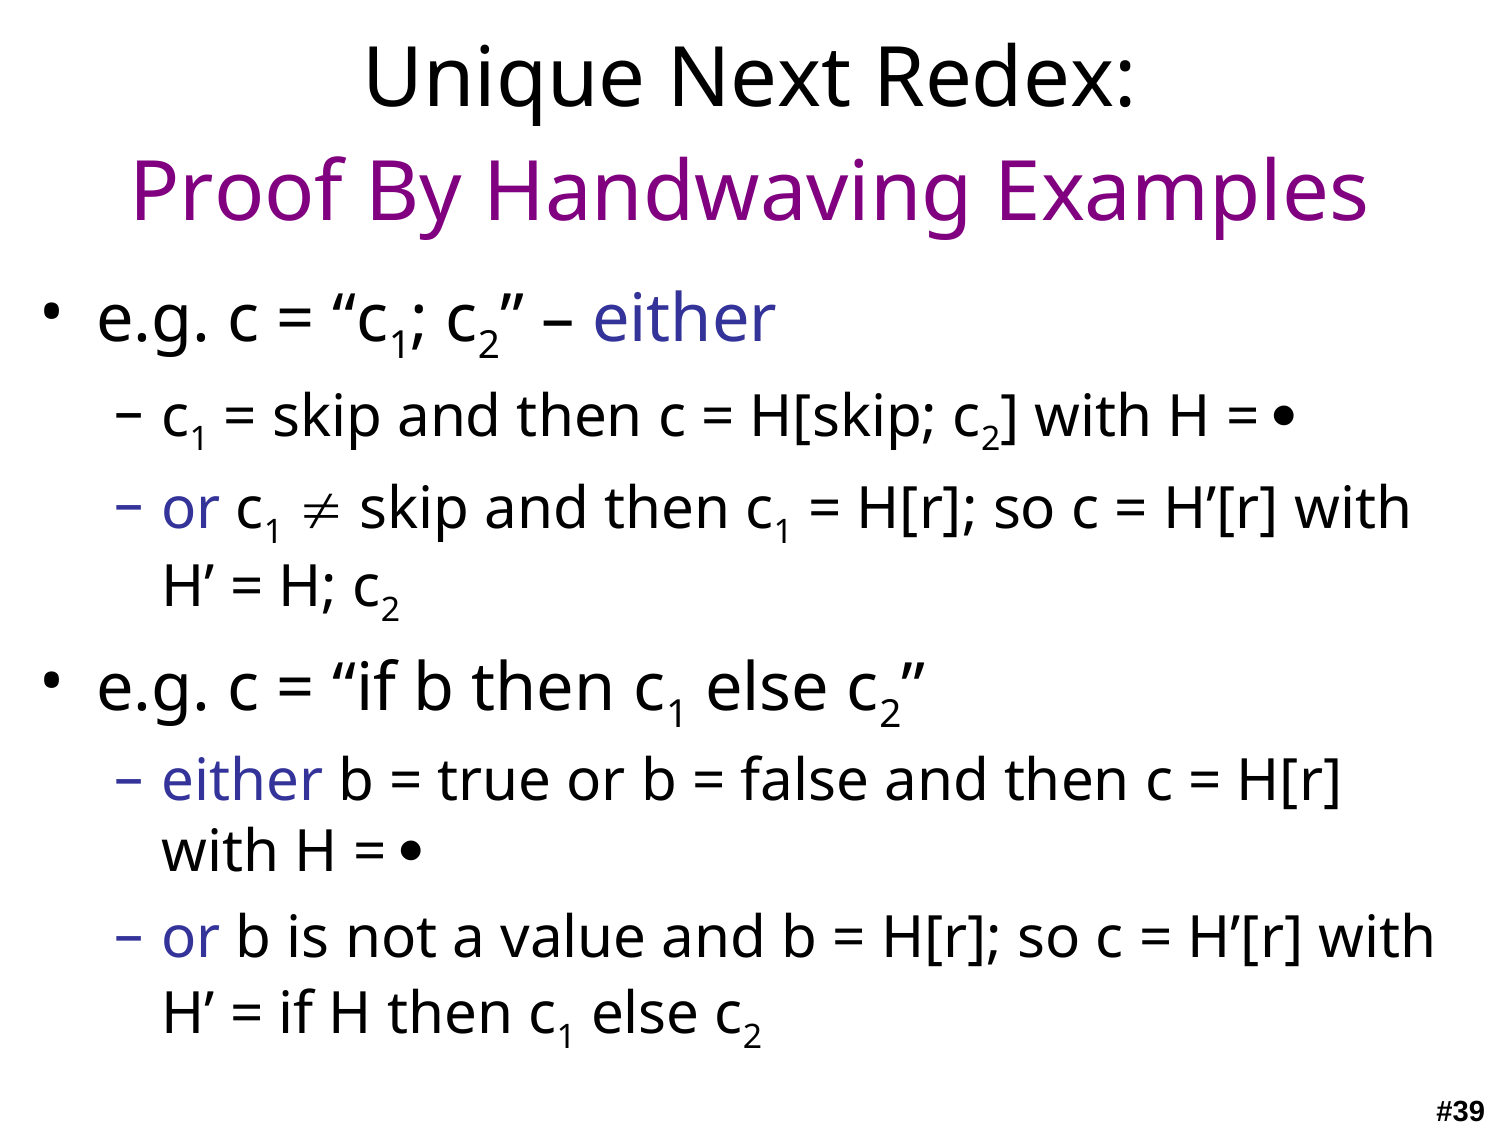

# Unique Next Redex: Proof By Handwaving Examples
e.g. c = “c1; c2” – either
c1 = skip and then c = H[skip; c2] with H = 
or c1  skip and then c1 = H[r]; so c = H’[r] with H’ = H; c2
e.g. c = “if b then c1 else c2”
either b = true or b = false and then c = H[r] with H = 
or b is not a value and b = H[r]; so c = H’[r] with H’ = if H then c1 else c2
39